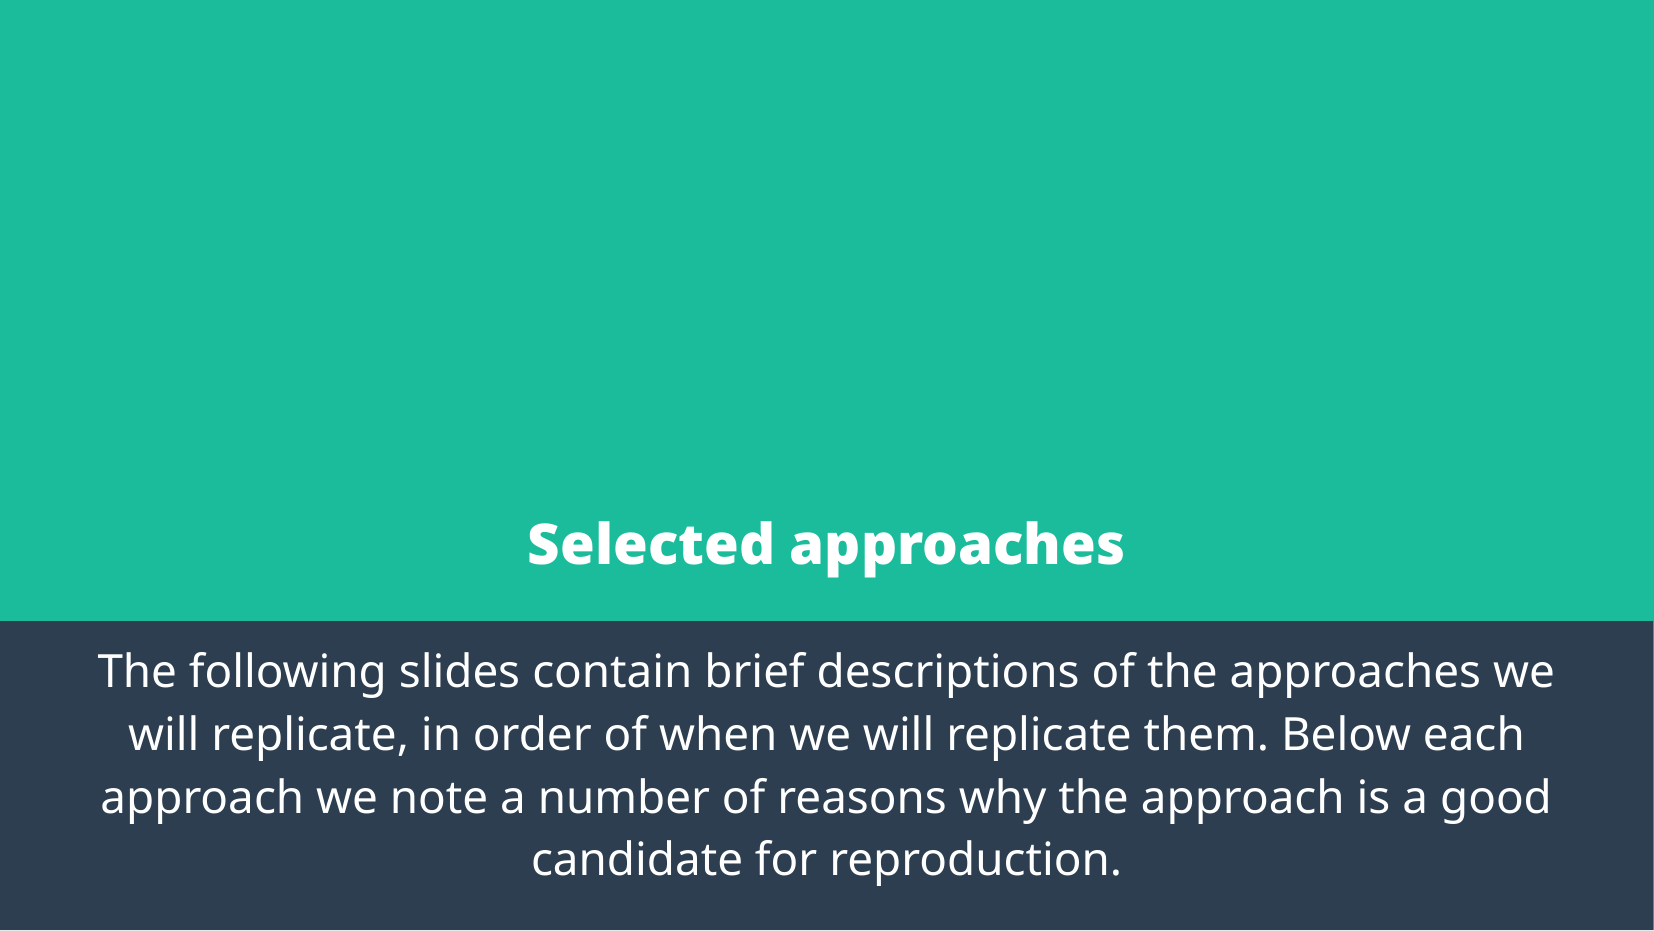

# Selected approaches
The following slides contain brief descriptions of the approaches we will replicate, in order of when we will replicate them. Below each approach we note a number of reasons why the approach is a good candidate for reproduction.